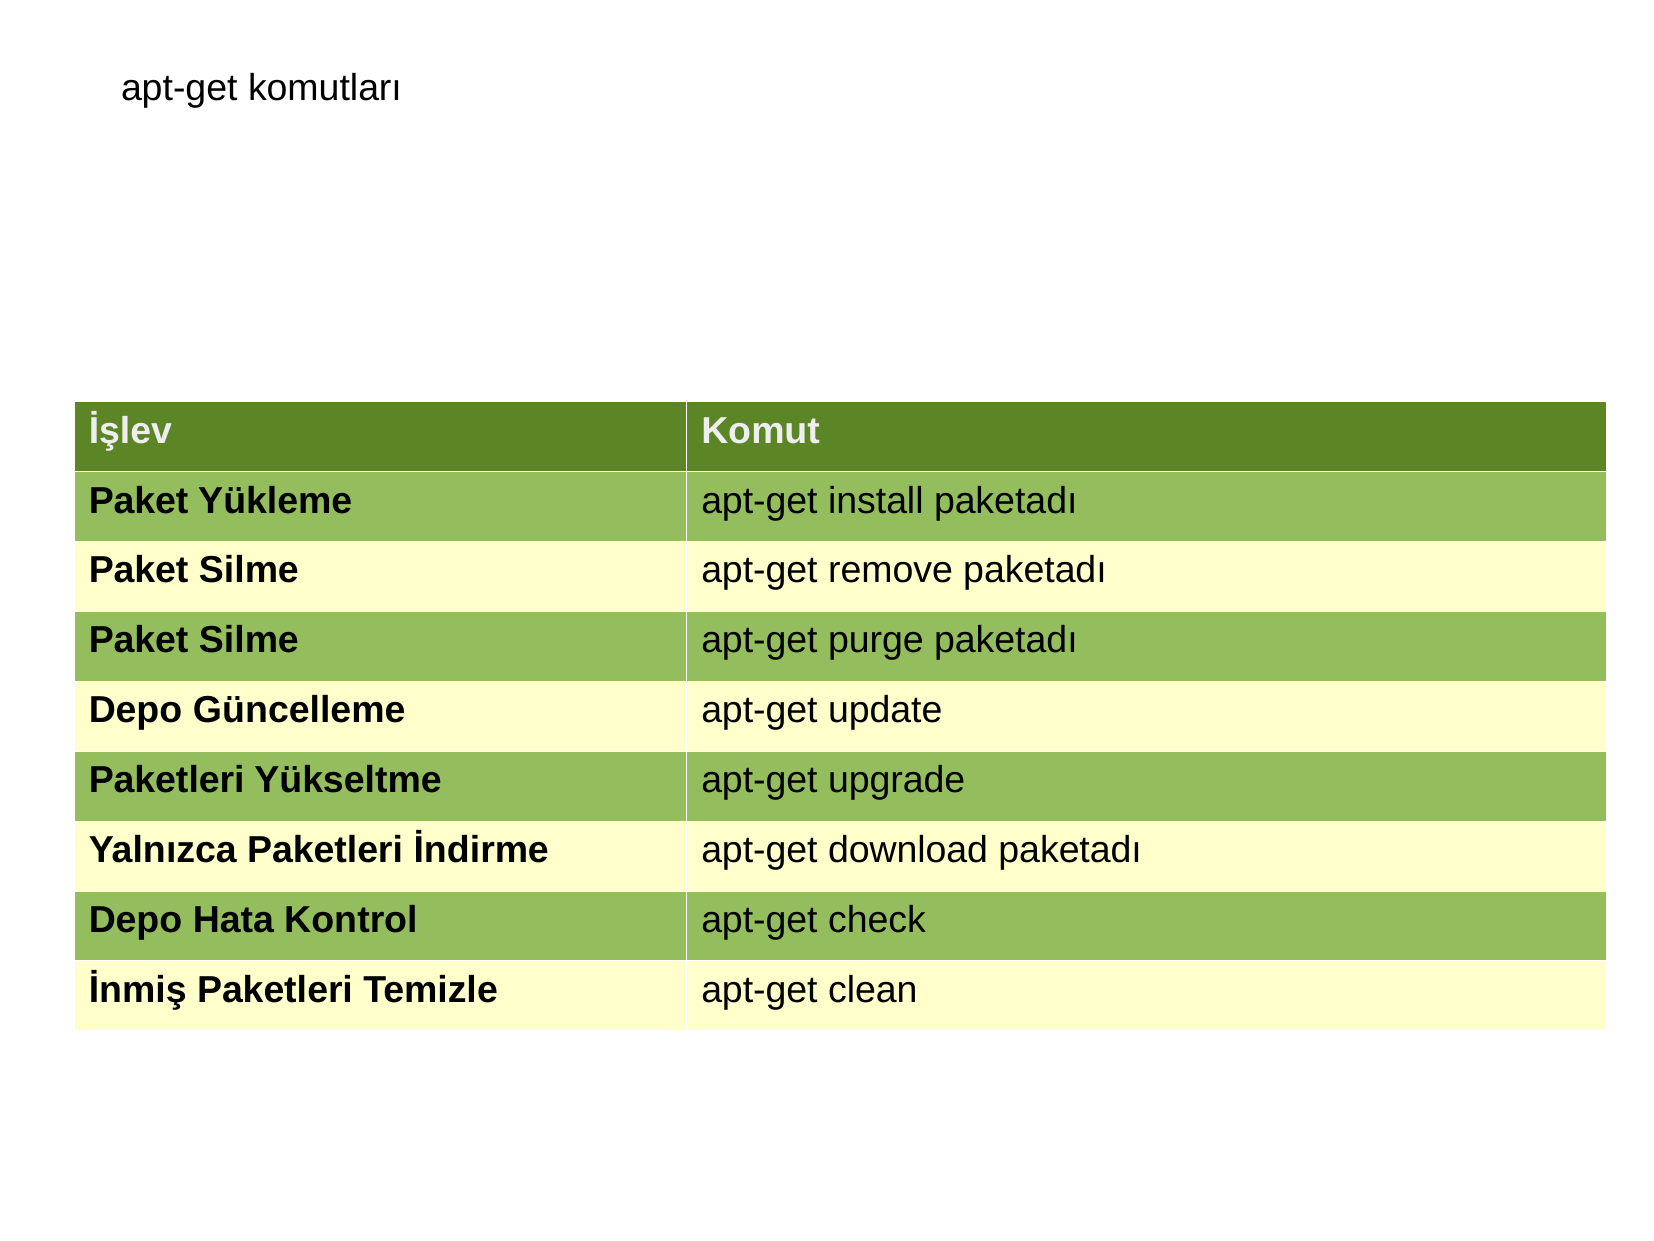

apt-get komutları
| İşlev | Komut |
| --- | --- |
| Paket Yükleme | apt-get install paketadı |
| Paket Silme | apt-get remove paketadı |
| Paket Silme | apt-get purge paketadı |
| Depo Güncelleme | apt-get update |
| Paketleri Yükseltme | apt-get upgrade |
| Yalnızca Paketleri İndirme | apt-get download paketadı |
| Depo Hata Kontrol | apt-get check |
| İnmiş Paketleri Temizle | apt-get clean |